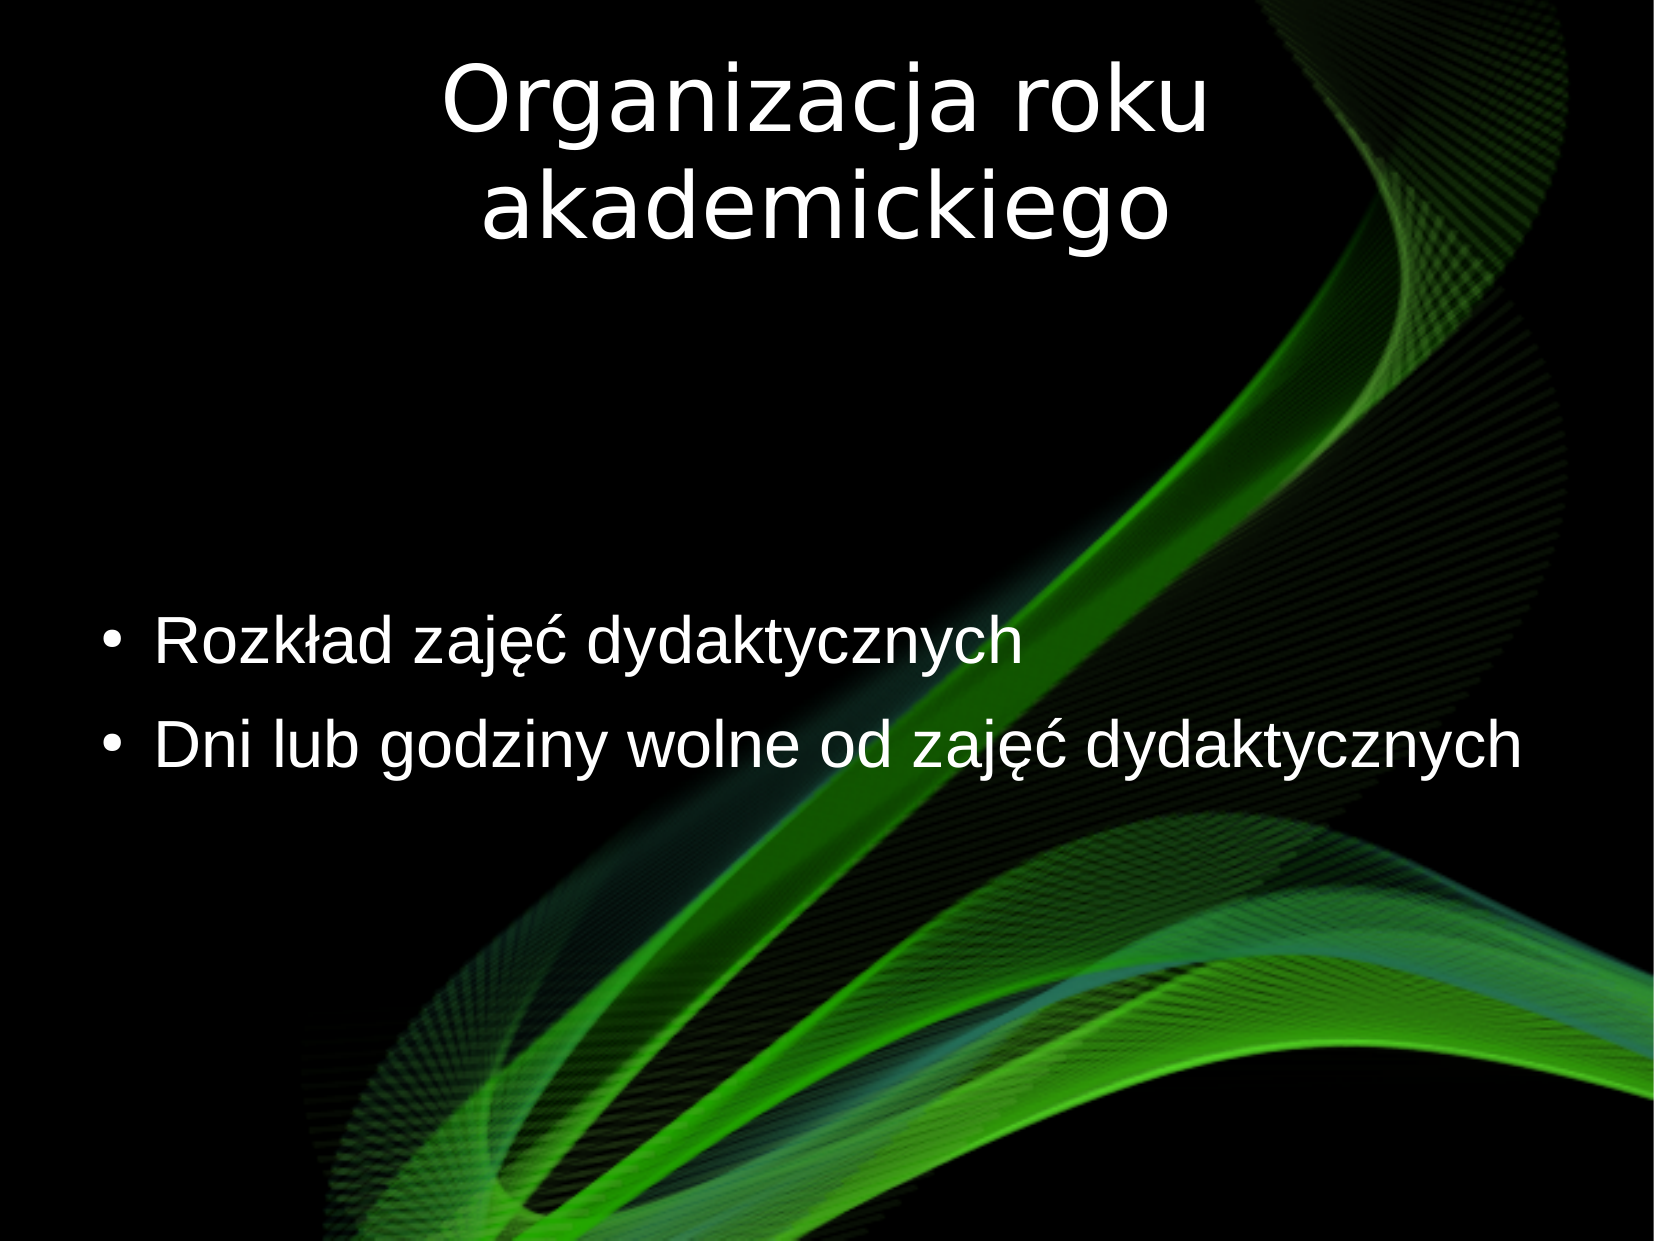

# Organizacja roku akademickiego
Rozkład zajęć dydaktycznych
Dni lub godziny wolne od zajęć dydaktycznych